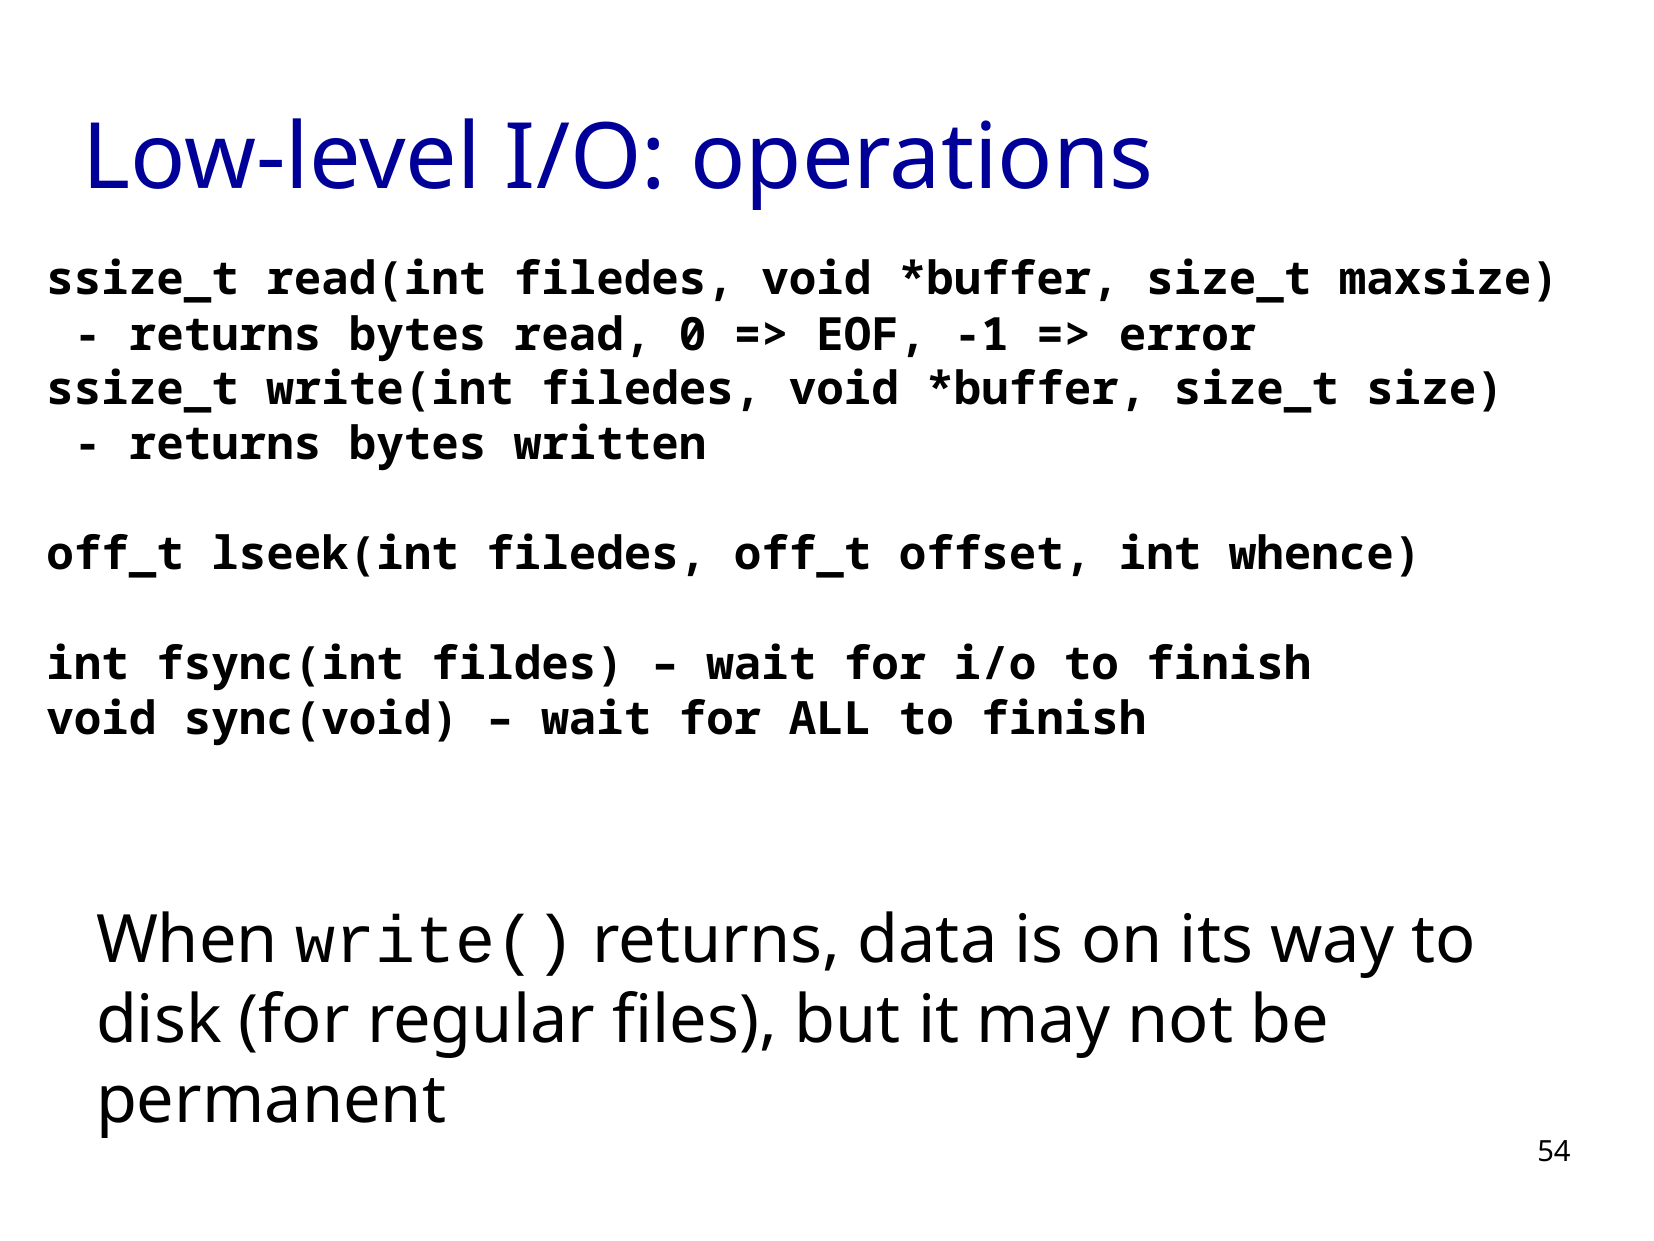

# Low-level I/O: operations
ssize_t read(int filedes, void *buffer, size_t maxsize)
 - returns bytes read, 0 => EOF, -1 => error
ssize_t write(int filedes, void *buffer, size_t size)
 - returns bytes written
off_t lseek(int filedes, off_t offset, int whence)
int fsync(int fildes) – wait for i/o to finish
void sync(void) – wait for ALL to finish
When write() returns, data is on its way to disk (for regular files), but it may not be permanent
54